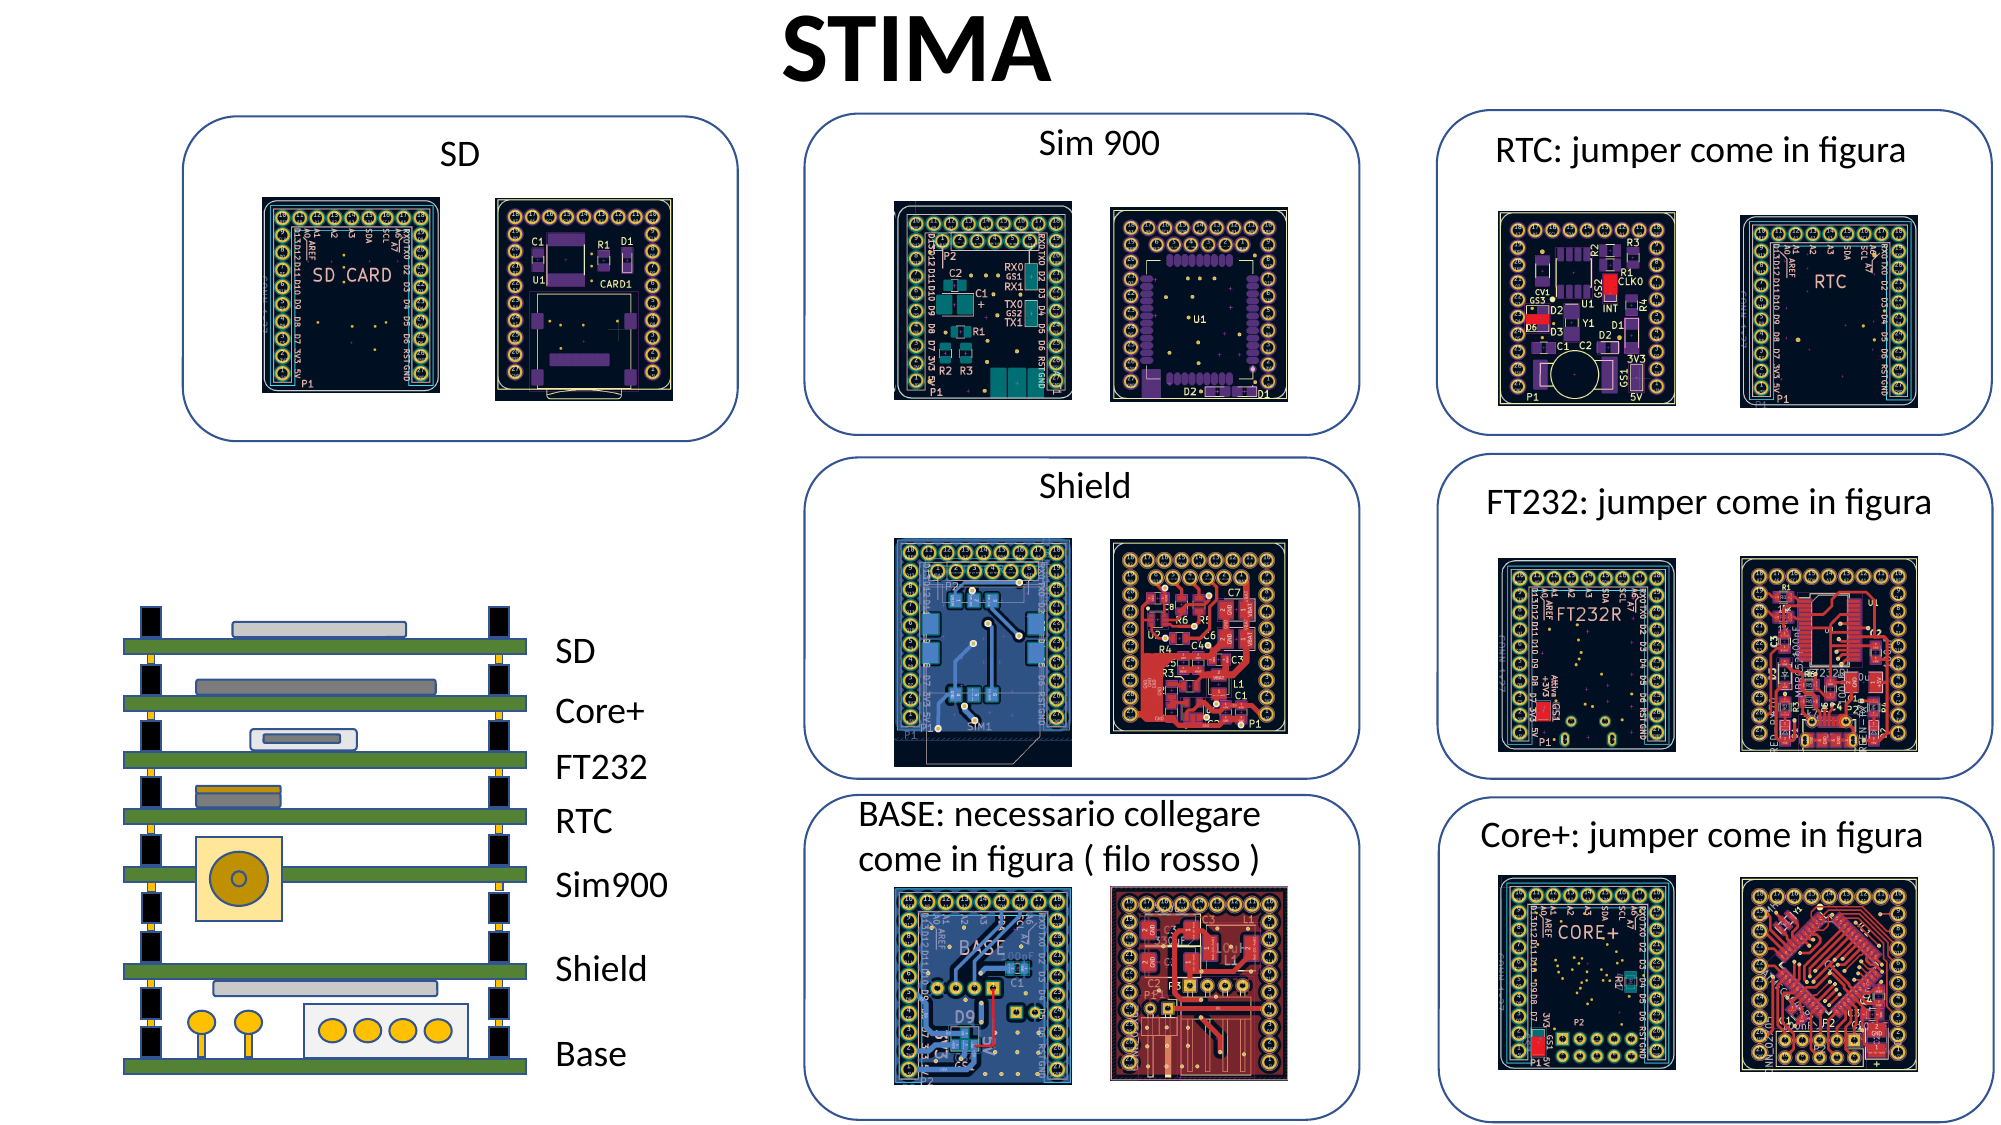

STIMA
Sim 900
RTC: jumper come in figura
SD
Shield
FT232: jumper come in figura
SD
Core+
FT232
BASE: necessario collegare come in figura ( filo rosso )
RTC
Core+: jumper come in figura
Sim900
Shield
Base